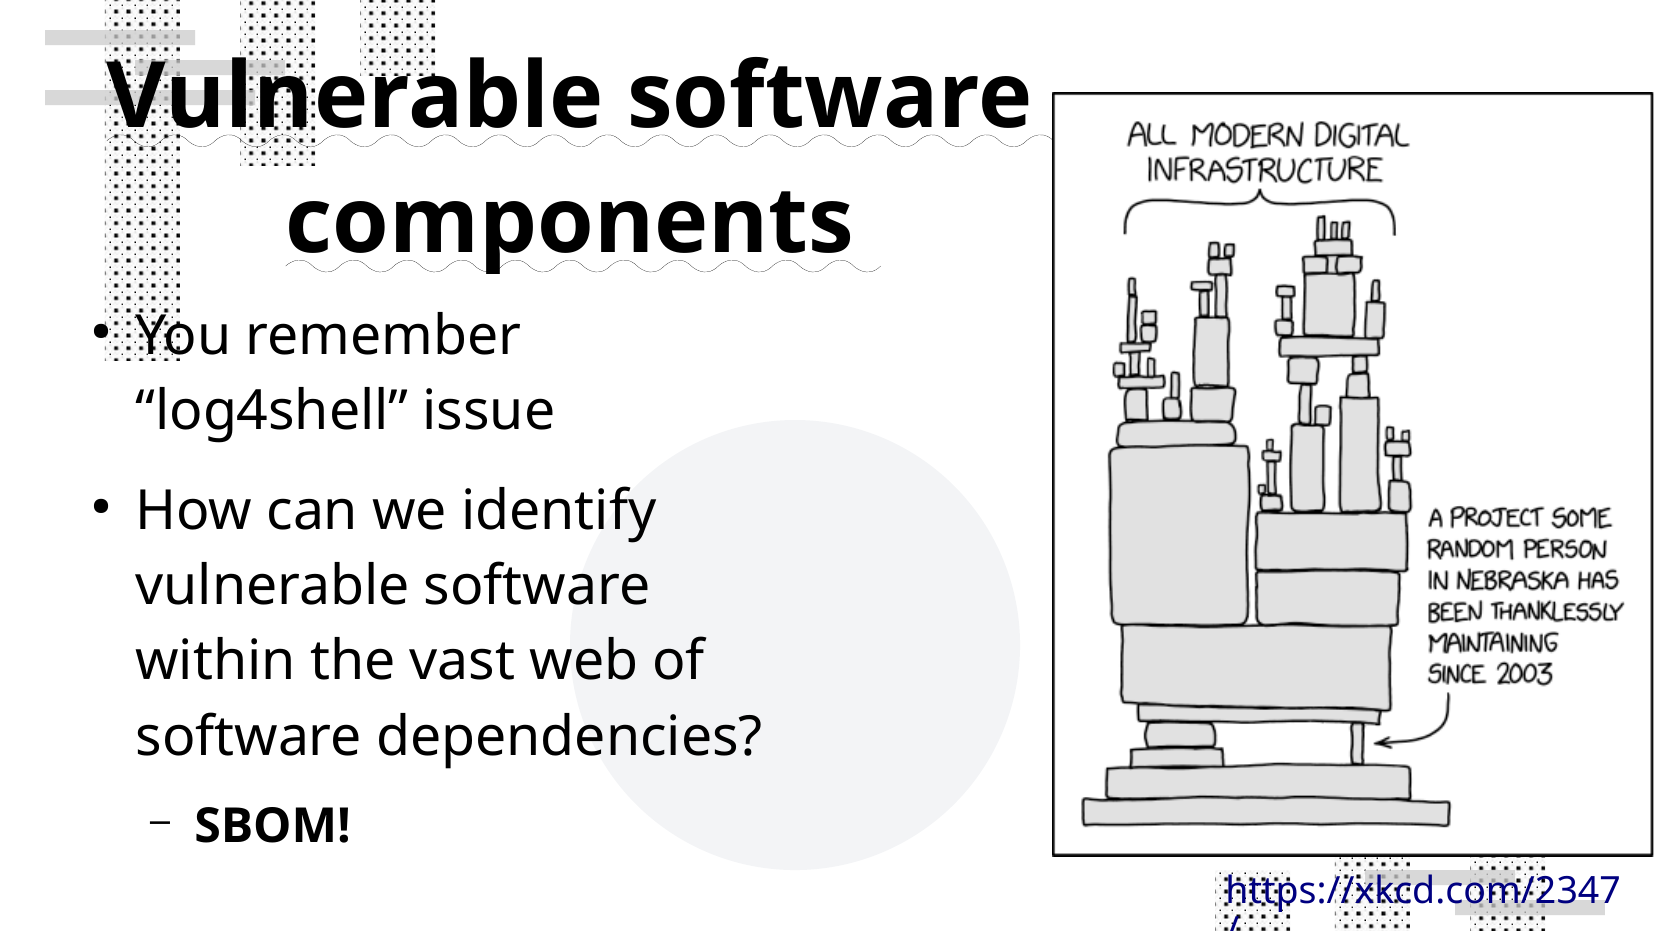

# Vulnerable software components
You remember “log4shell” issue
How can we identify vulnerable software within the vast web of software dependencies?
SBOM!
https://xkcd.com/2347/